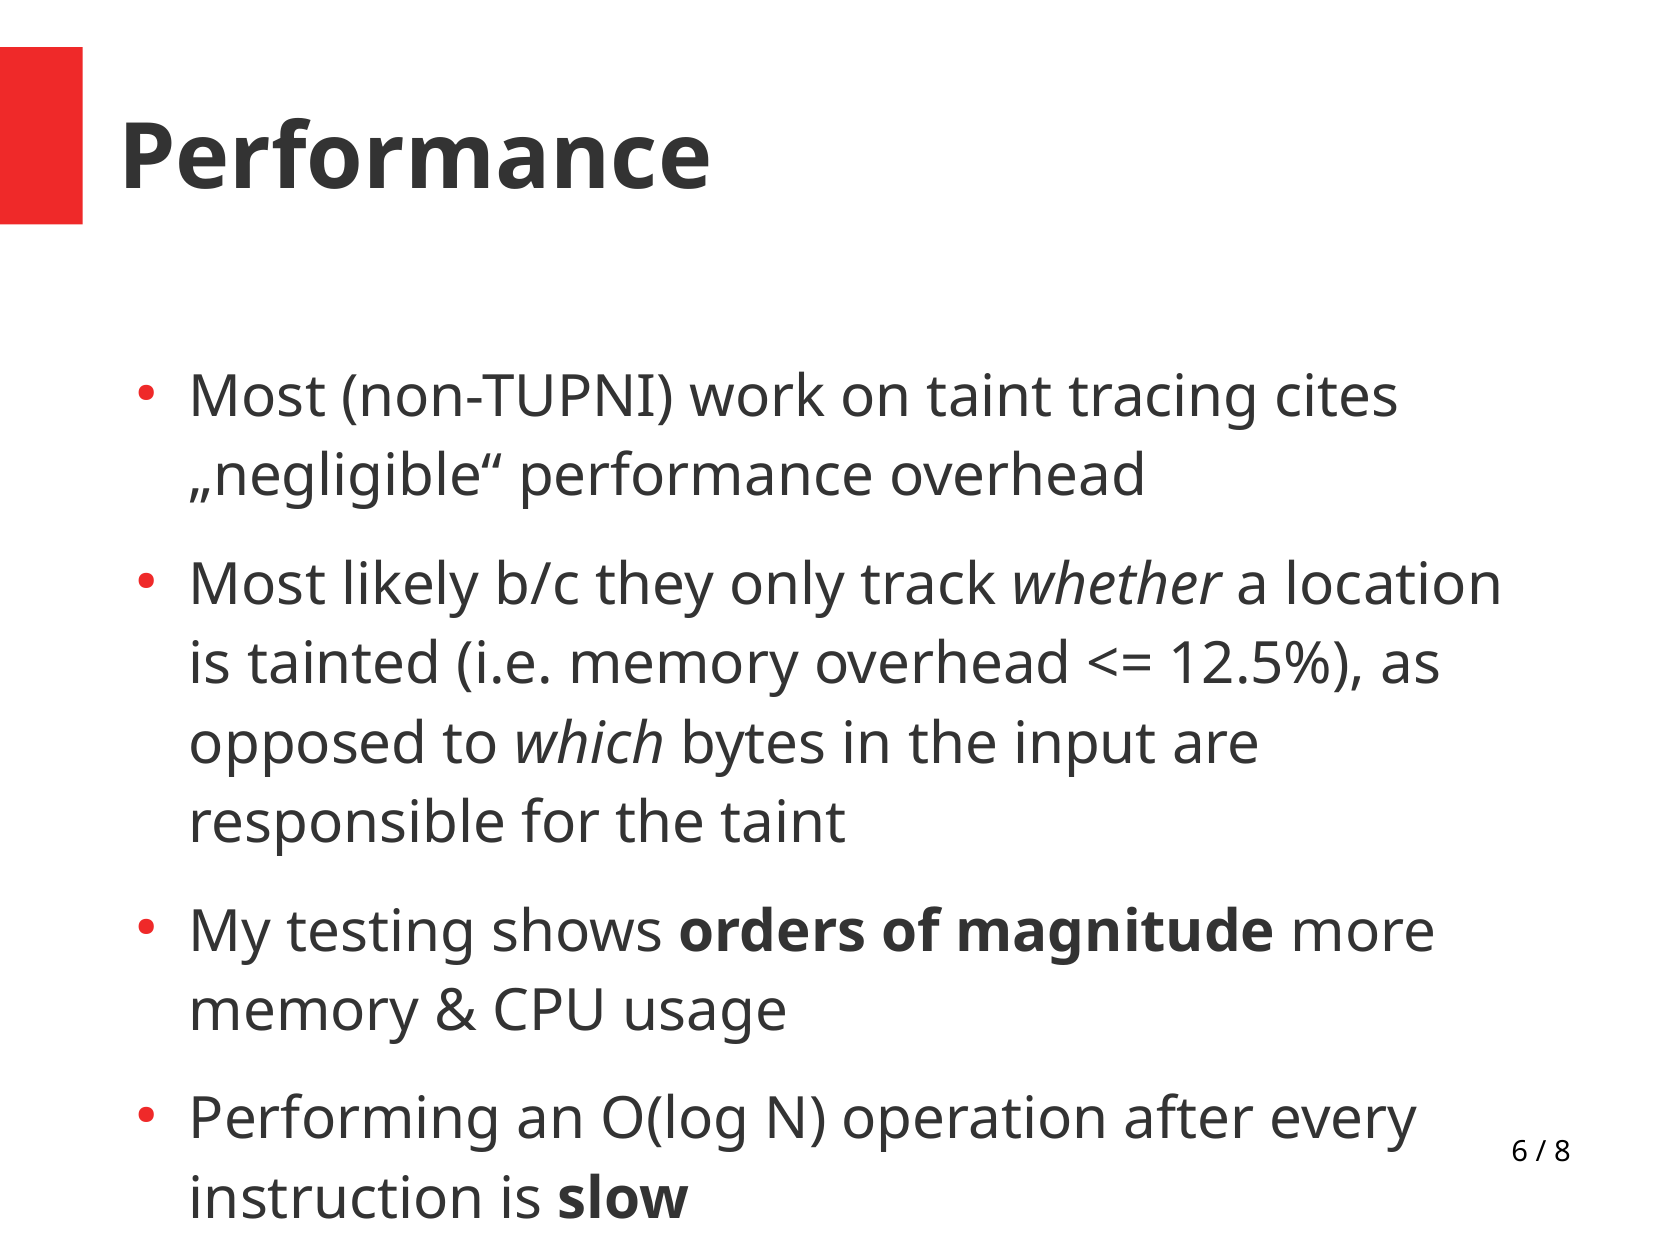

# Performance
Most (non-TUPNI) work on taint tracing cites „negligible“ performance overhead
Most likely b/c they only track whether a location is tainted (i.e. memory overhead <= 12.5%), as opposed to which bytes in the input are responsible for the taint
My testing shows orders of magnitude more memory & CPU usage
Performing an O(log N) operation after every instruction is slow
6